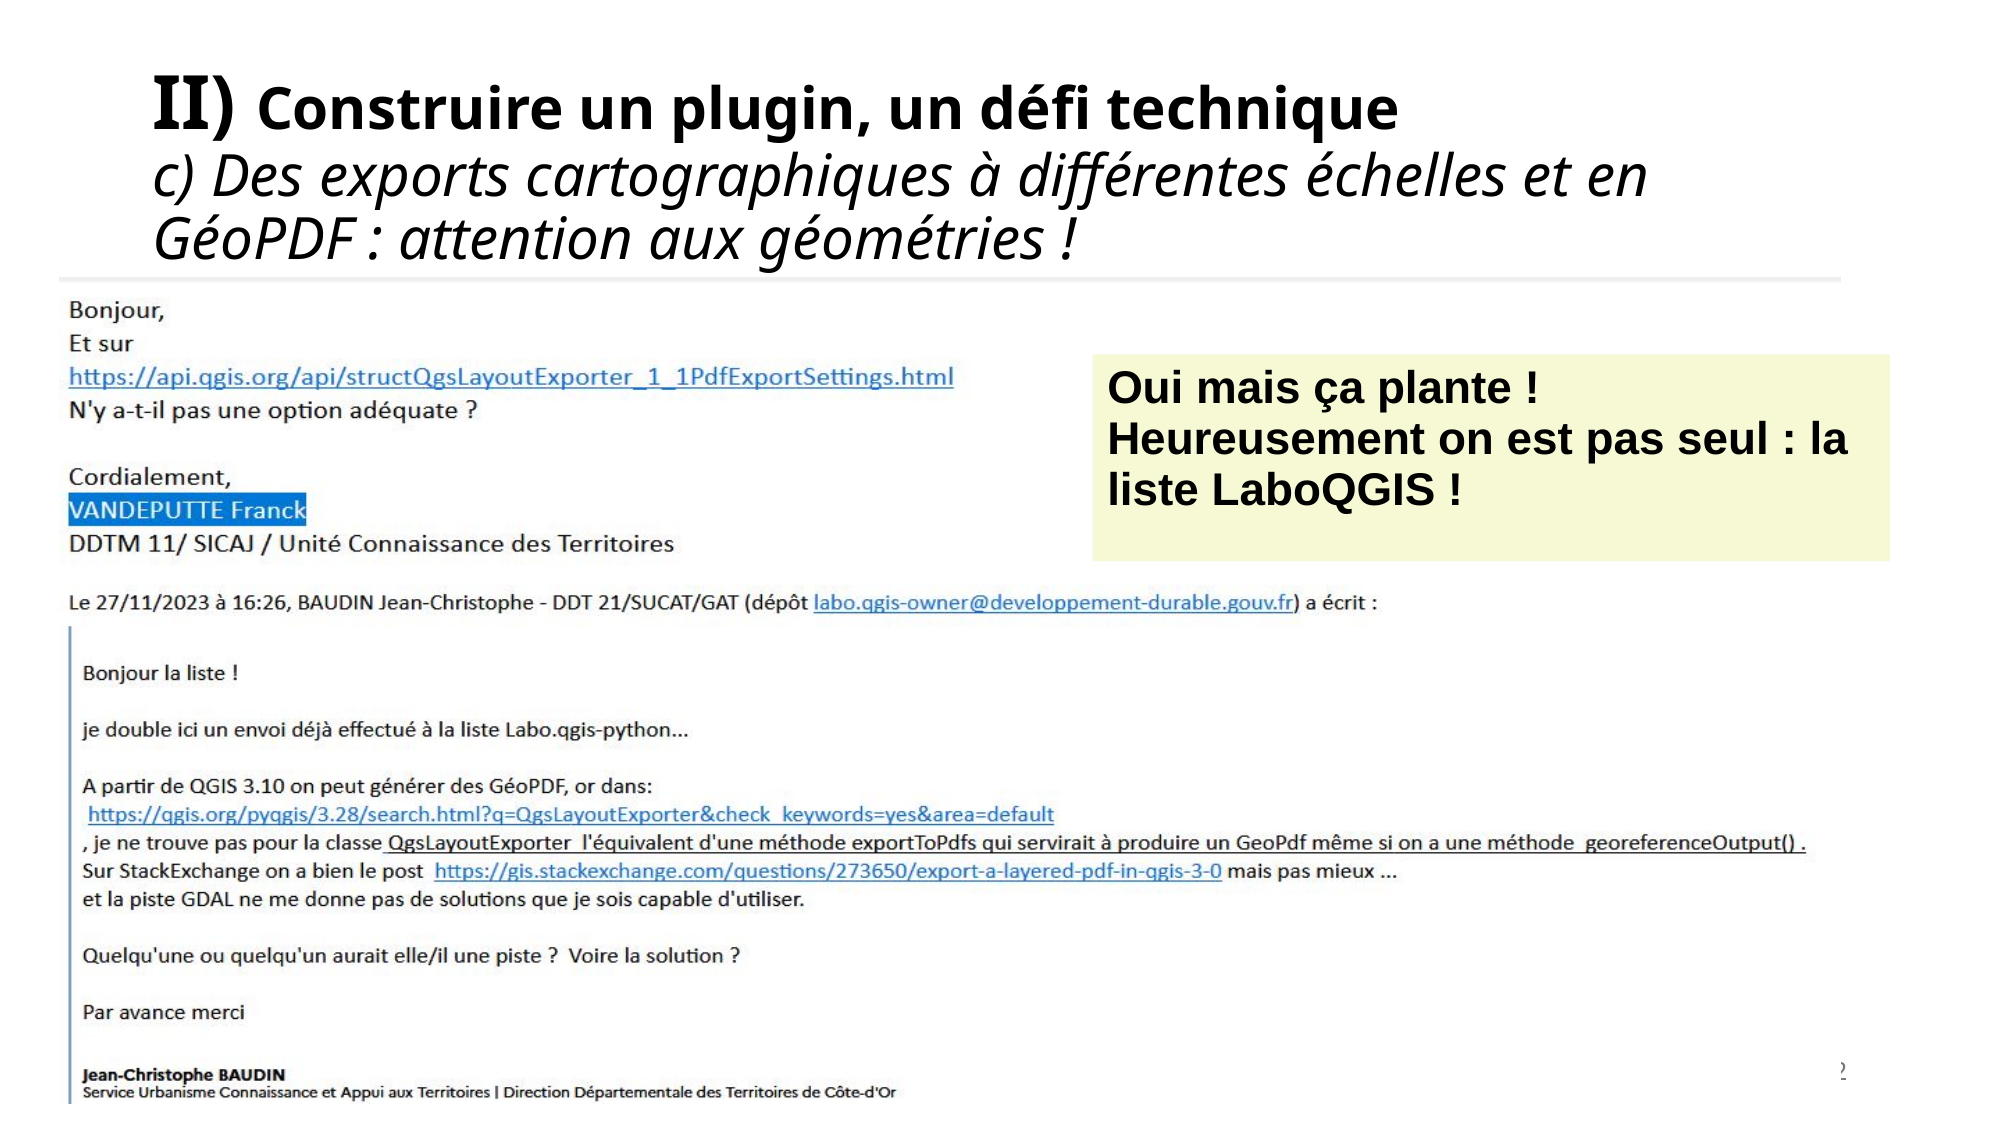

# II) Construire un plugin, un défi technique c) Des exports cartographiques à différentes échelles et en GéoPDF : attention aux géométries !
Oui mais ça plante !
Heureusement on est pas seul : la liste LaboQGIS !